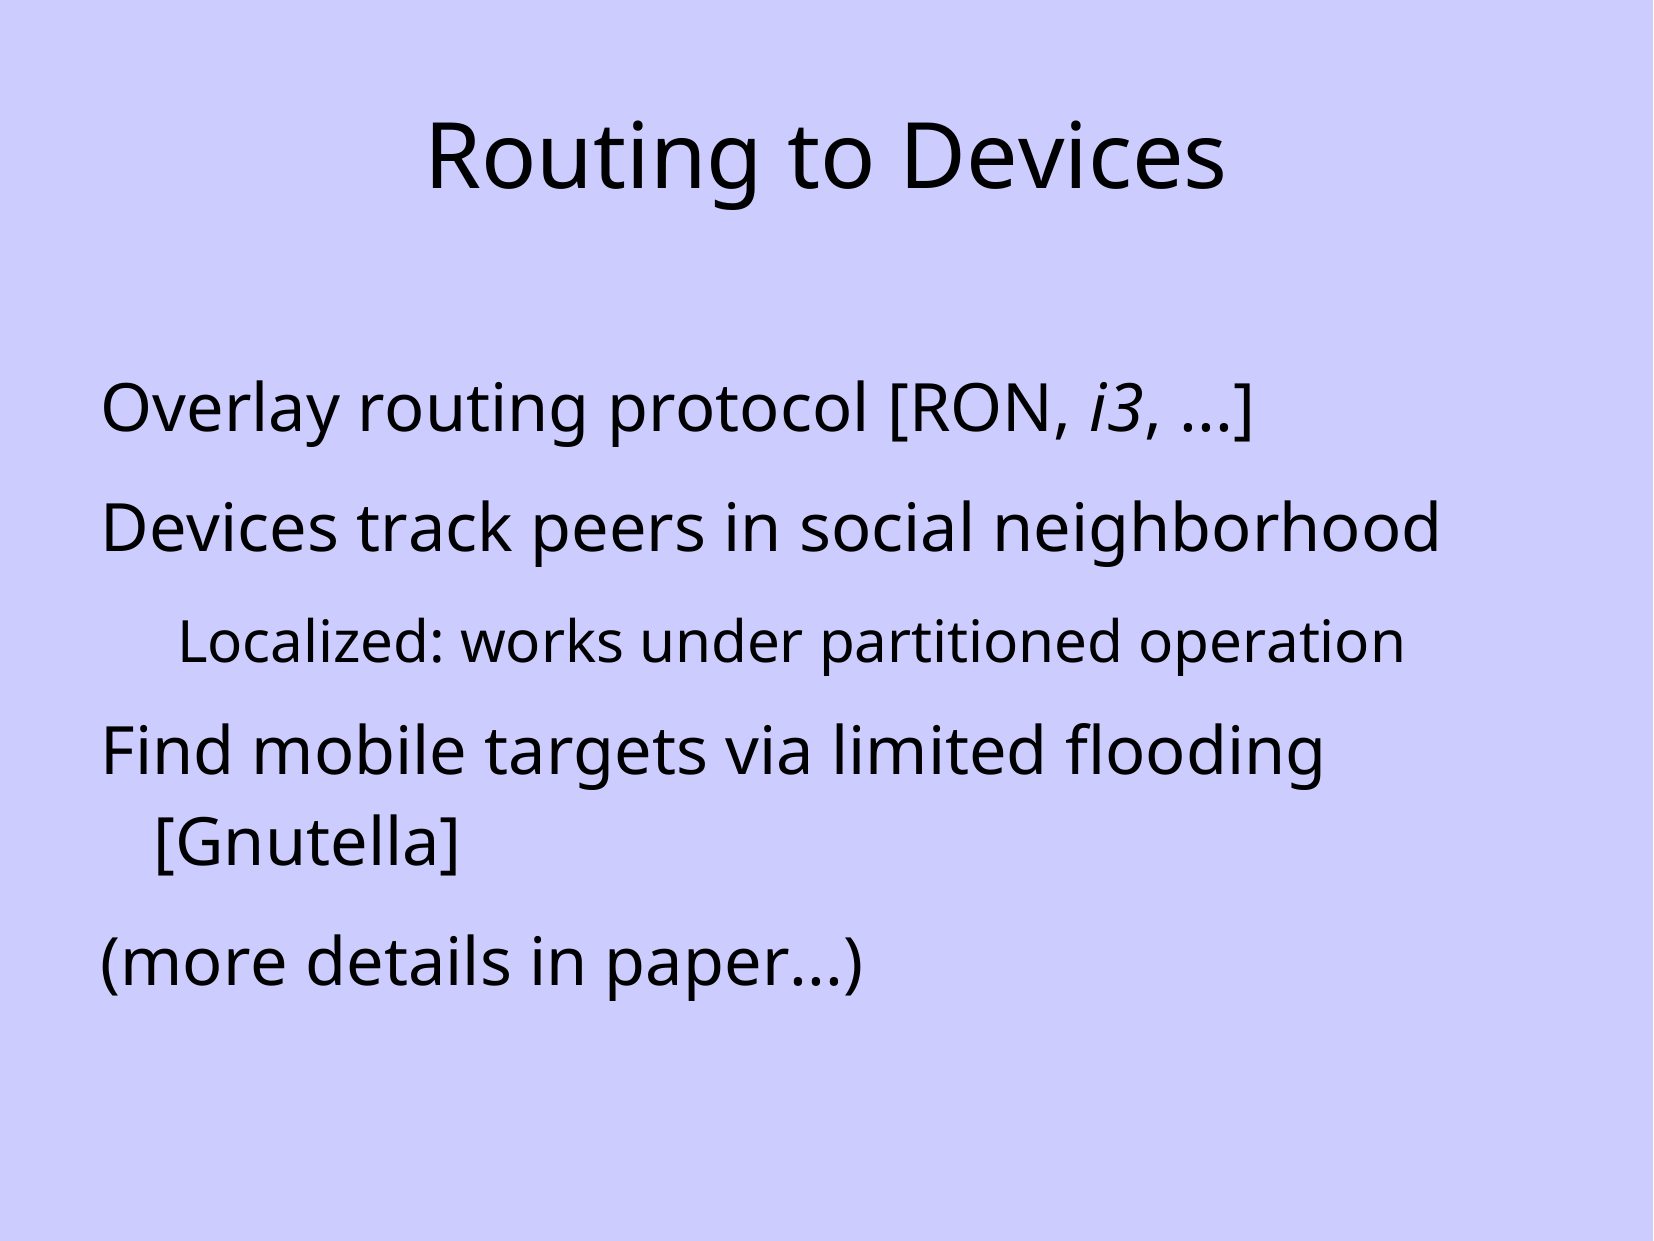

# Routing to Devices
Overlay routing protocol [RON, i3, ...]
Devices track peers in social neighborhood
Localized: works under partitioned operation
Find mobile targets via limited flooding [Gnutella]
(more details in paper...)